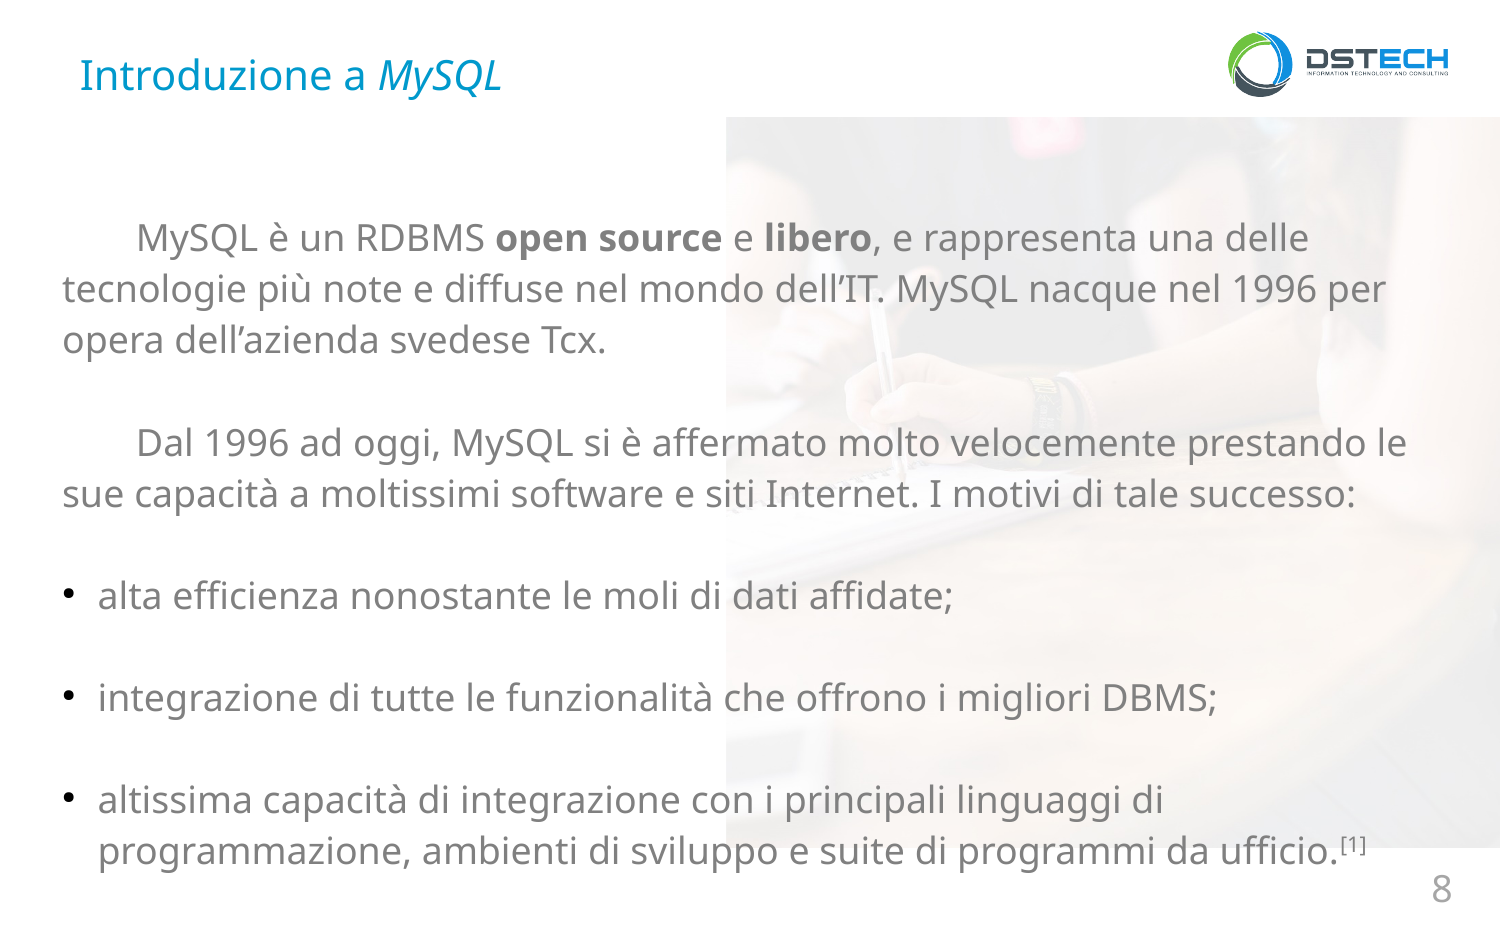

Introduzione a MySQL
	MySQL è un RDBMS open source e libero, e rappresenta una delle tecnologie più note e diffuse nel mondo dell’IT. MySQL nacque nel 1996 per opera dell’azienda svedese Tcx.
	Dal 1996 ad oggi, MySQL si è affermato molto velocemente prestando le sue capacità a moltissimi software e siti Internet. I motivi di tale successo:
alta efficienza nonostante le moli di dati affidate;
integrazione di tutte le funzionalità che offrono i migliori DBMS;
altissima capacità di integrazione con i principali linguaggi di programmazione, ambienti di sviluppo e suite di programmi da ufficio.[1]
8